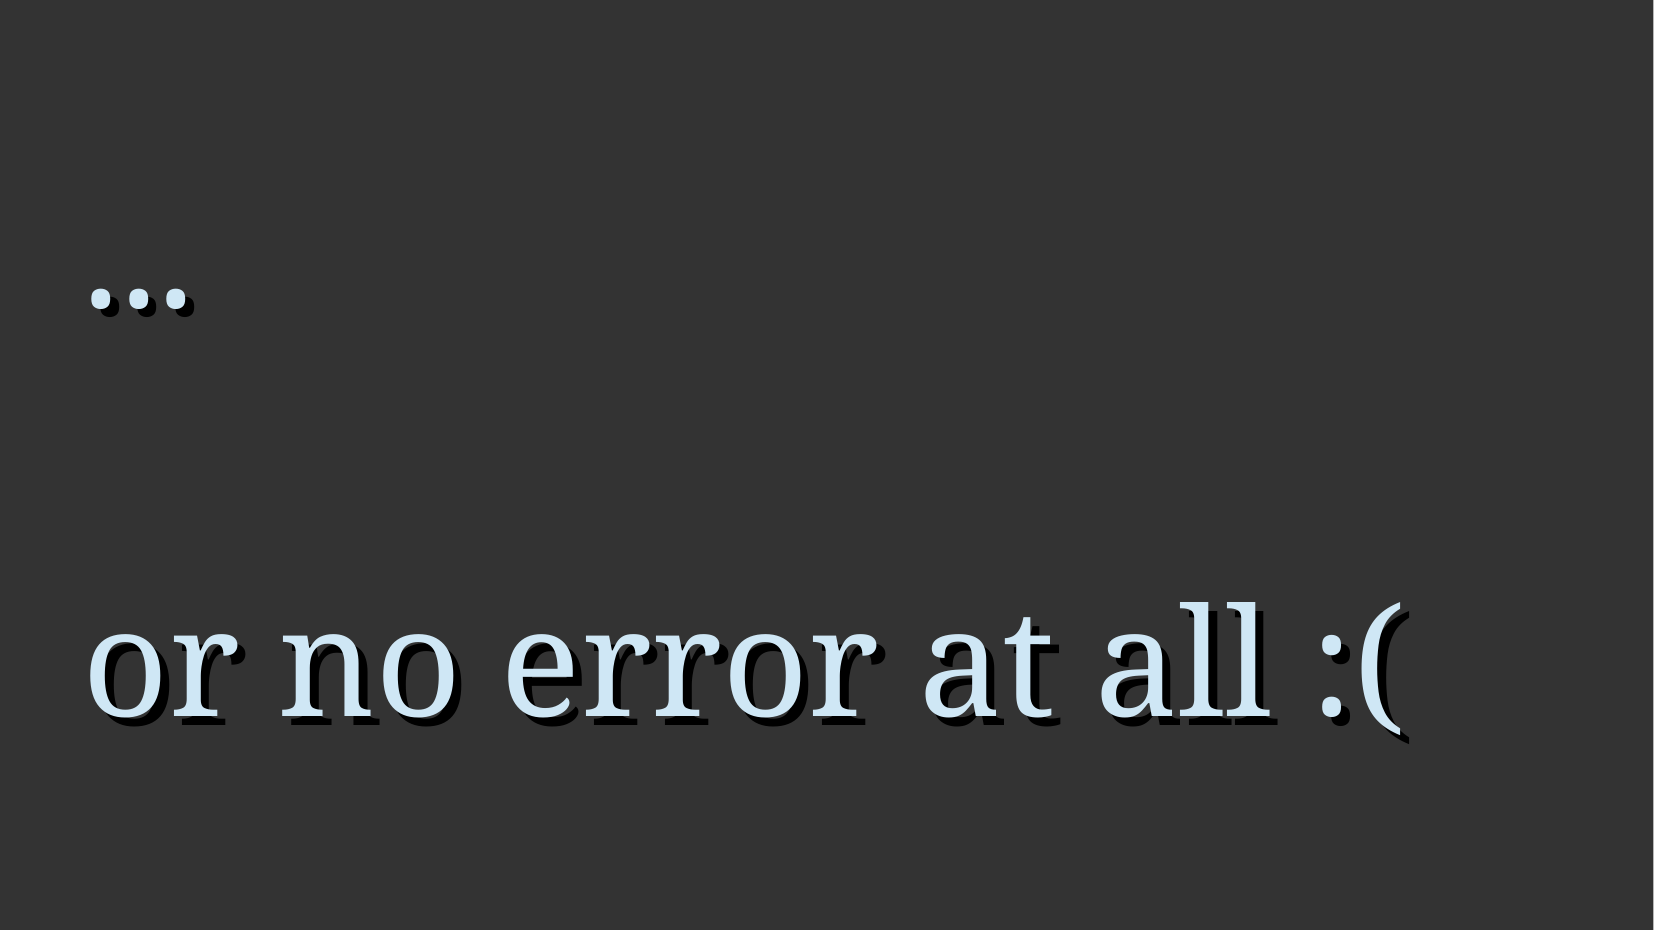

# ... or no error at all :(